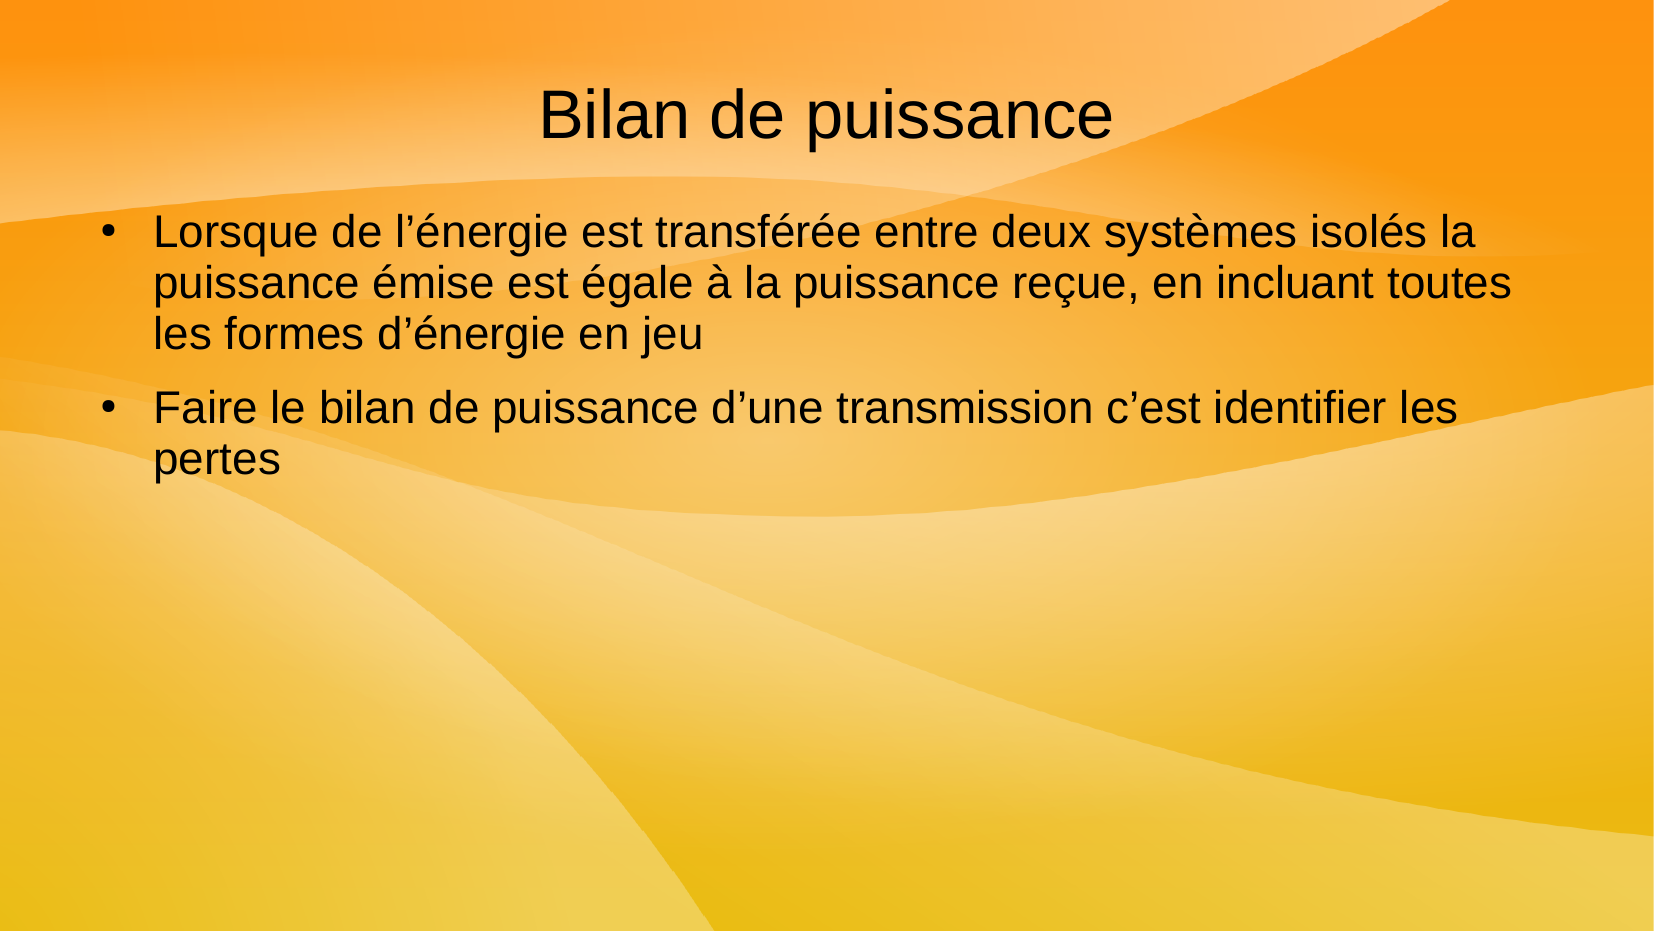

# Bilan de puissance
Lorsque de l’énergie est transférée entre deux systèmes isolés la puissance émise est égale à la puissance reçue, en incluant toutes les formes d’énergie en jeu
Faire le bilan de puissance d’une transmission c’est identifier les pertes